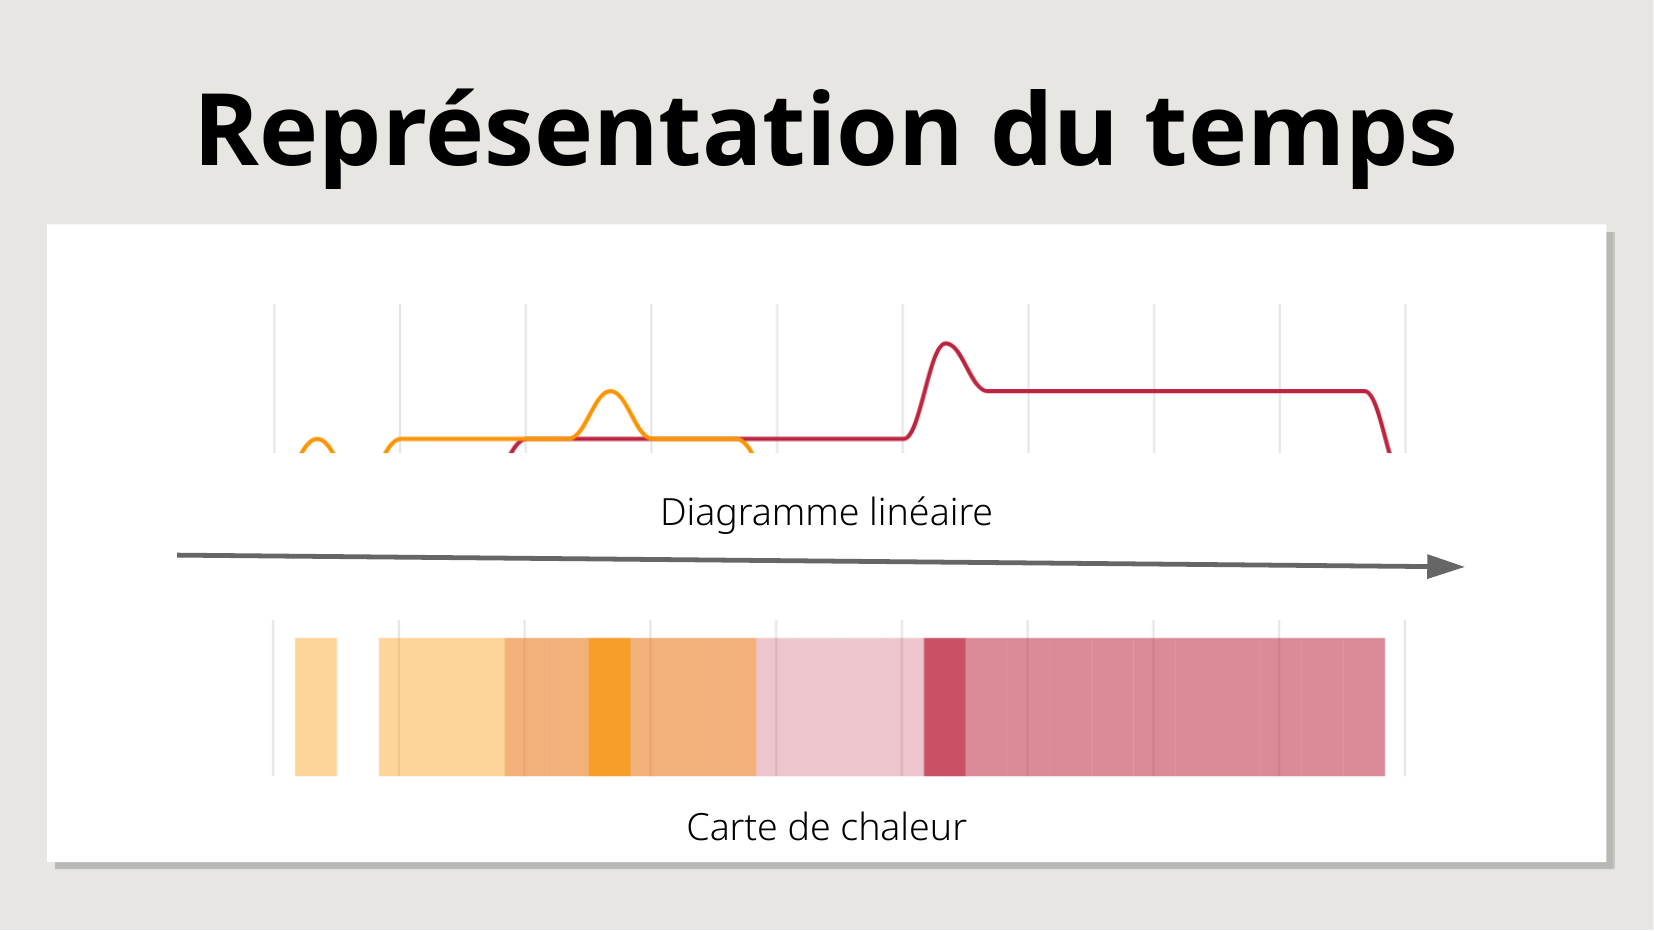

Représentation du temps
#
Diagramme linéaire
Carte de chaleur